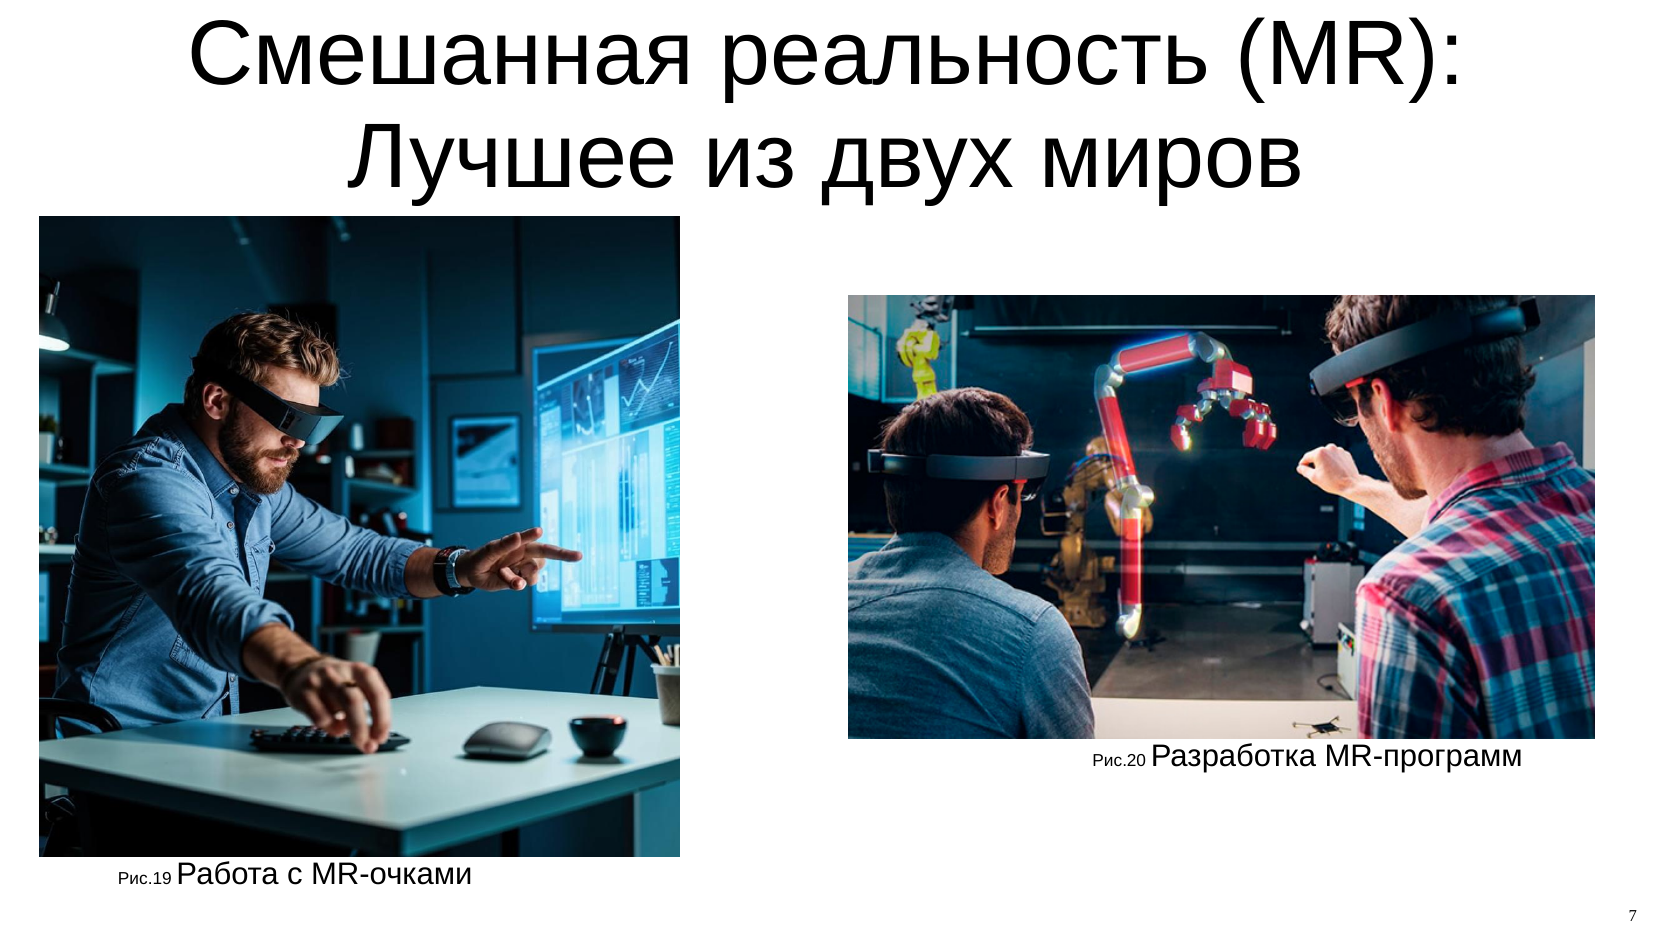

# Смешанная реальность (MR): Лучшее из двух миров
Рис.20 Разработка MR-программ
Рис.19 Работа с MR-очками
7